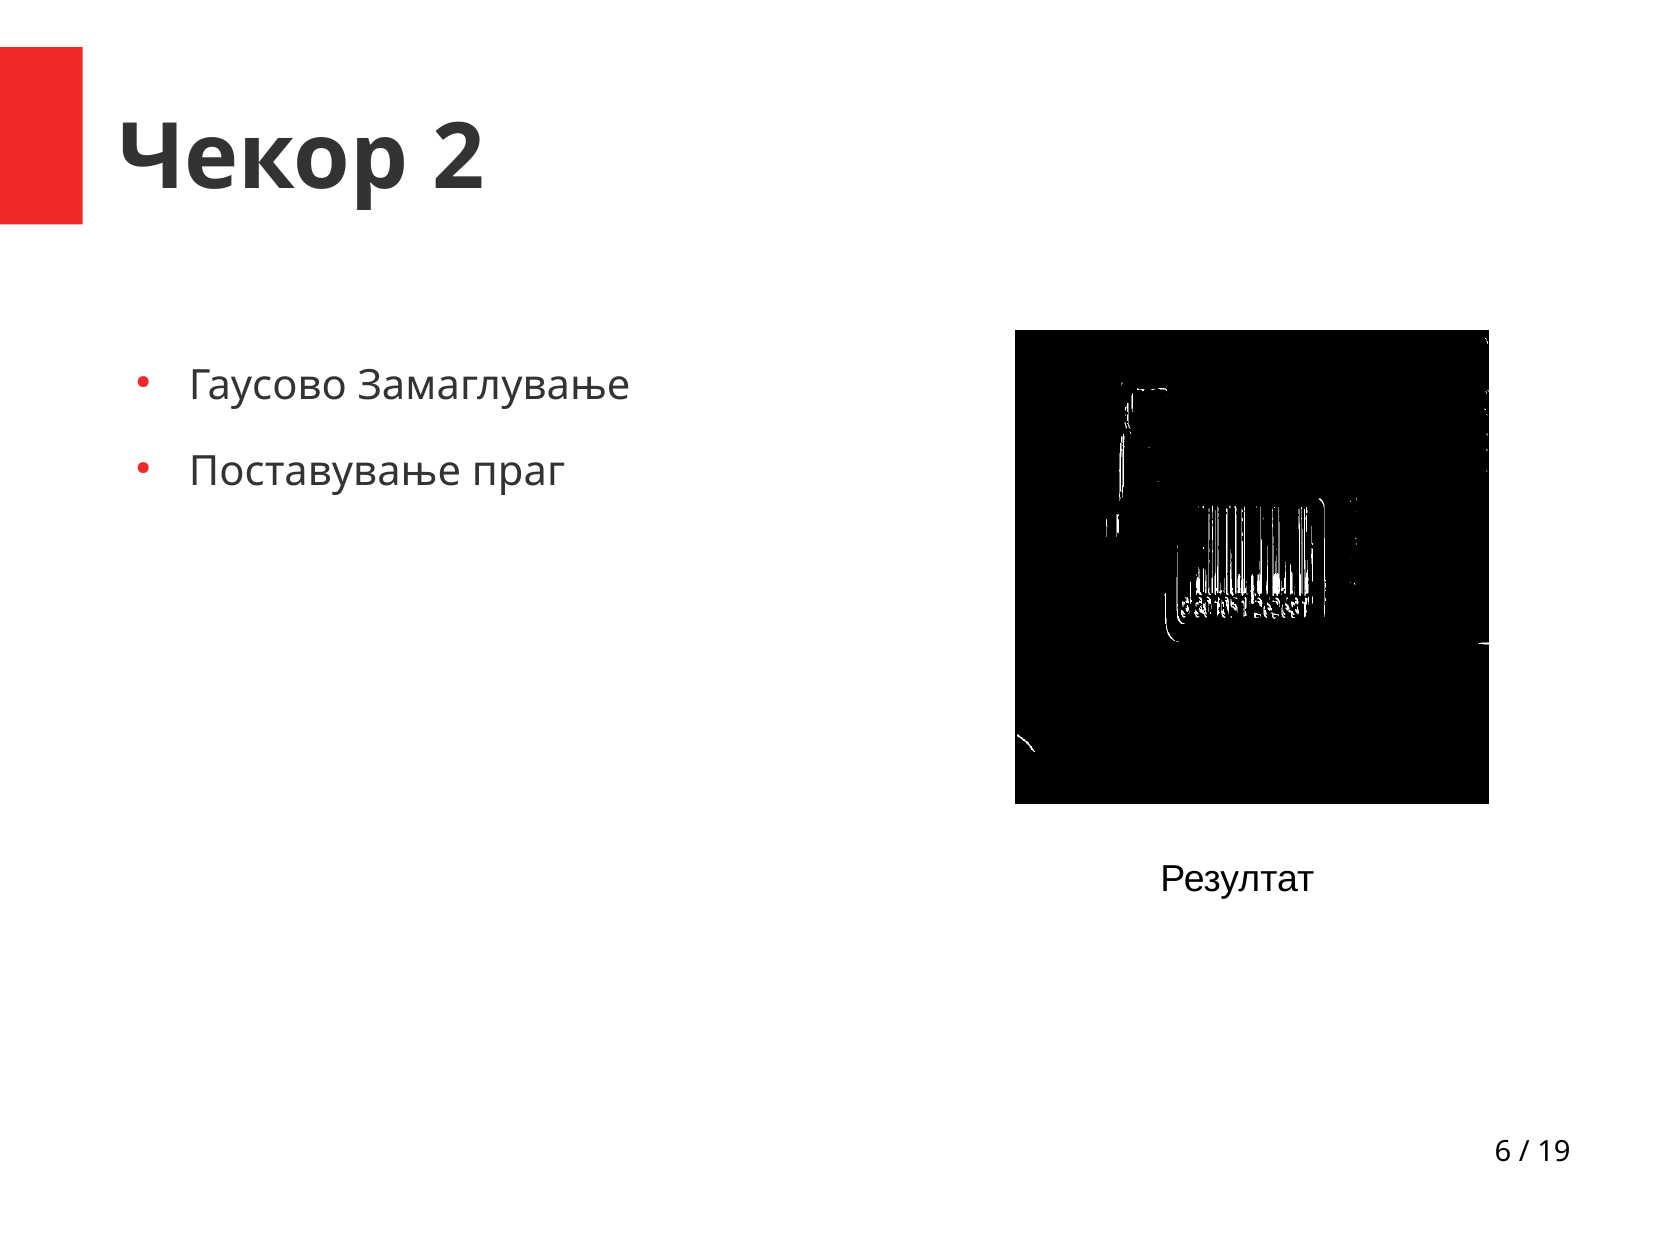

# Чекор 2
Гаусово Замаглување
Поставување праг
Резултат
6